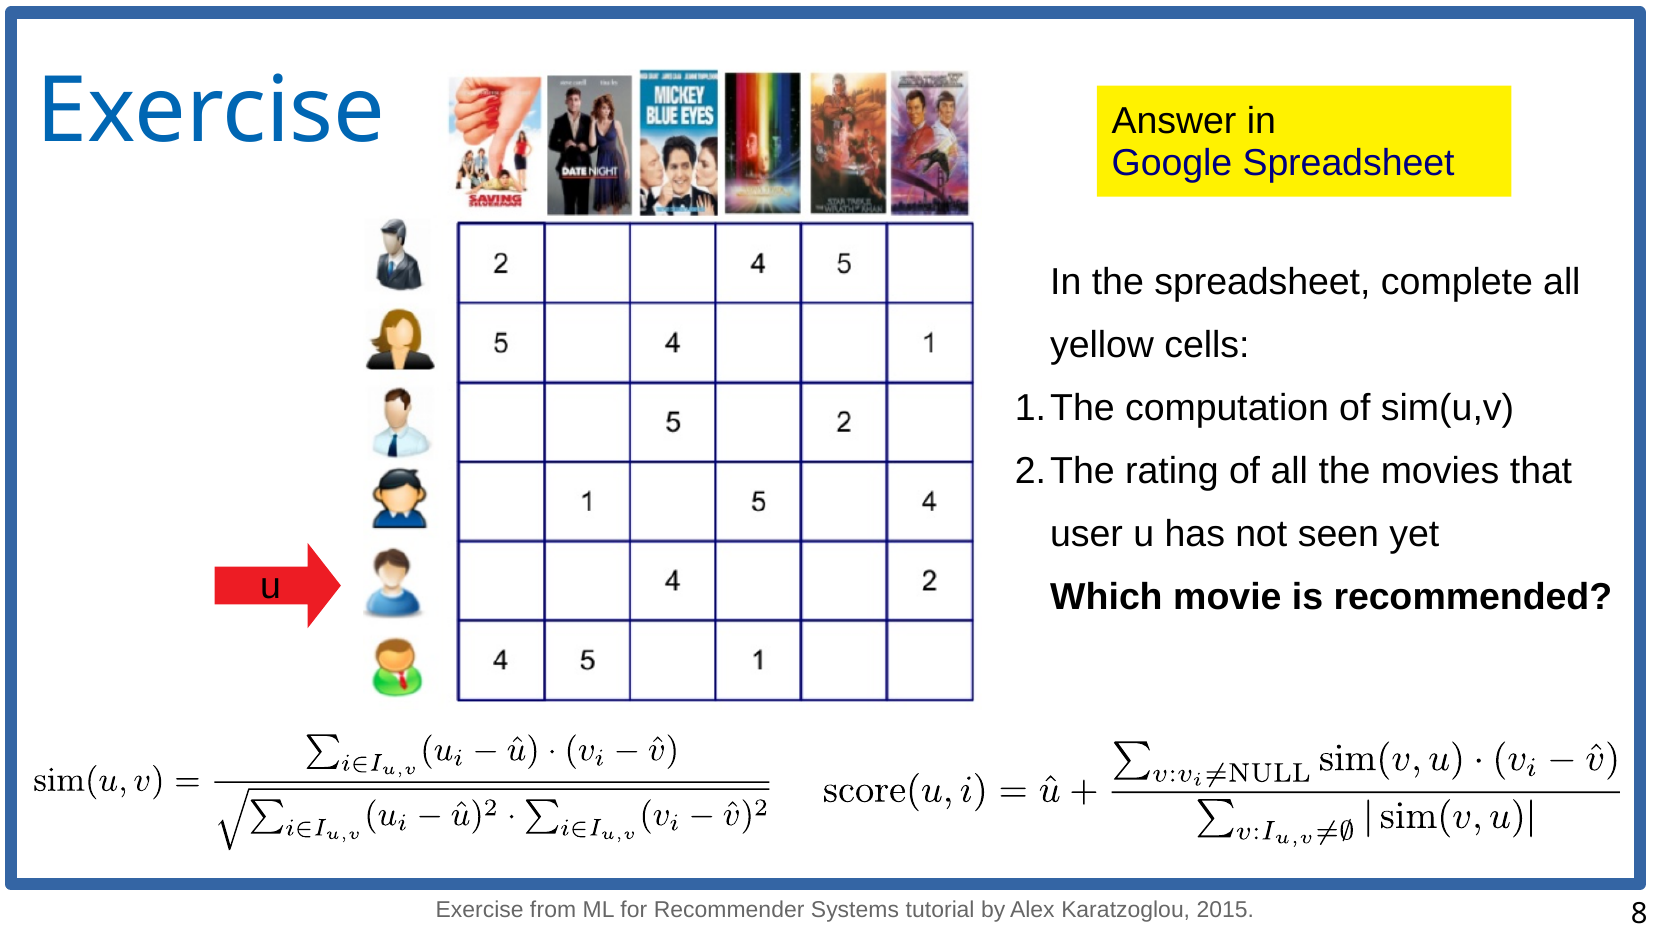

# Exercise
Answer in
Google Spreadsheet
In the spreadsheet, complete all yellow cells:
The computation of sim(u,v)
The rating of all the movies that user u has not seen yet
Which movie is recommended?
u
Exercise from ML for Recommender Systems tutorial by Alex Karatzoglou, 2015.
8